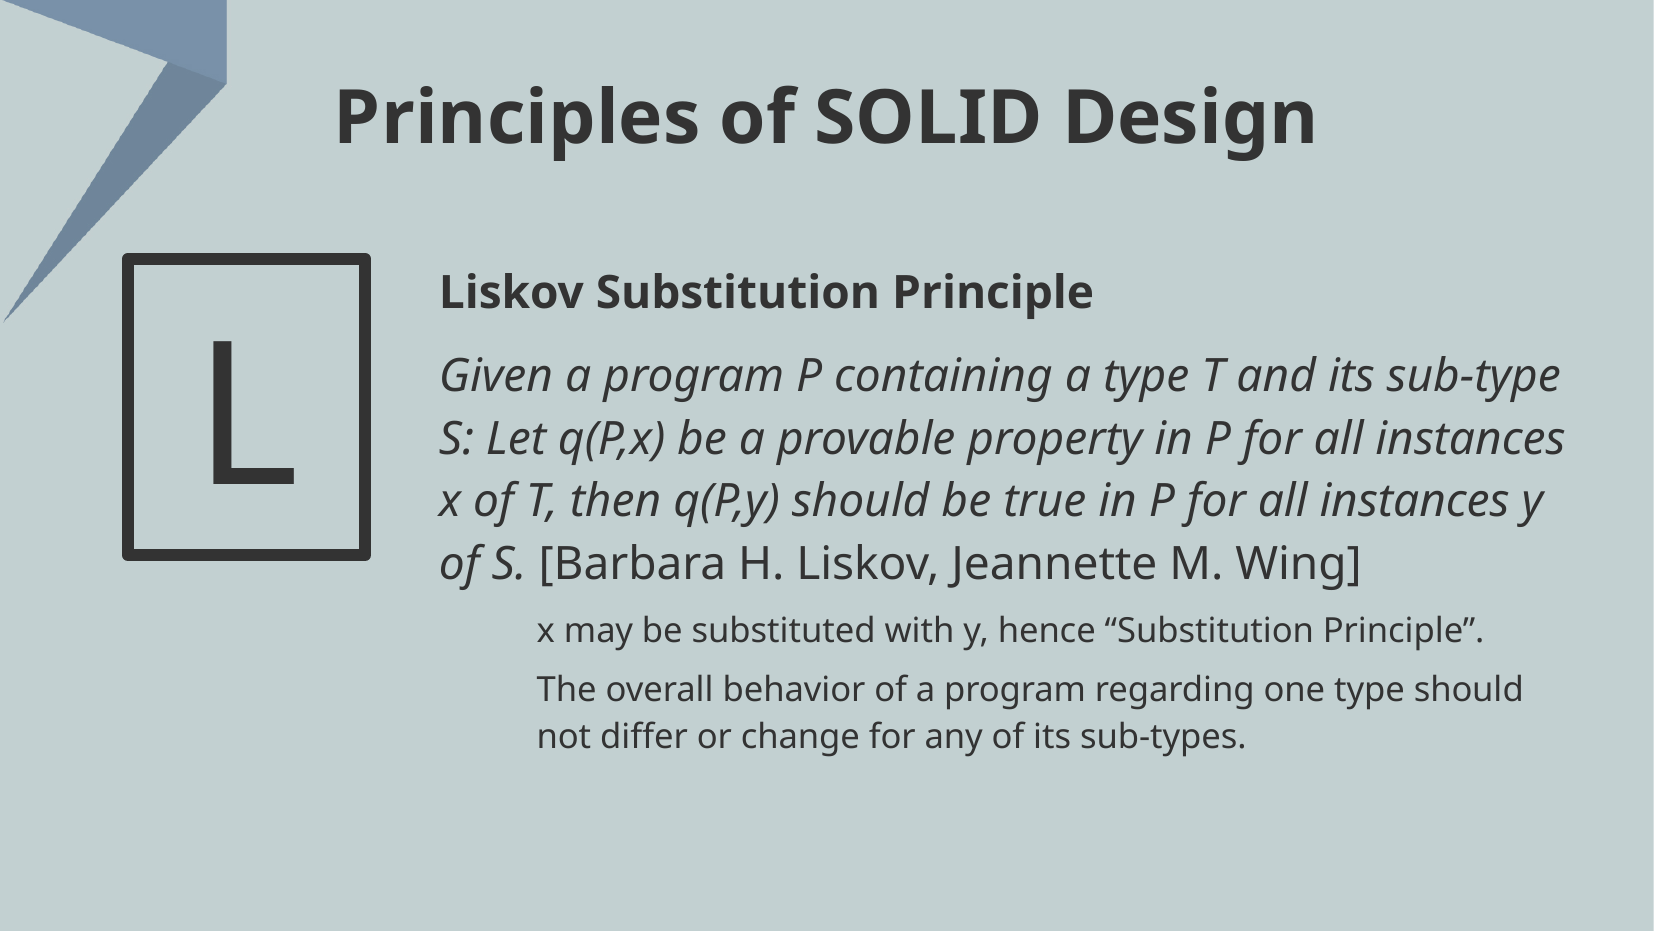

# Principles of SOLID Design
L
Liskov Substitution Principle
Given a program P containing a type T and its sub-type S: Let q(P,x) be a provable property in P for all instances x of T, then q(P,y) should be true in P for all instances y of S. [Barbara H. Liskov, Jeannette M. Wing]
x may be substituted with y, hence “Substitution Principle”.
The overall behavior of a program regarding one type should not differ or change for any of its sub-types.